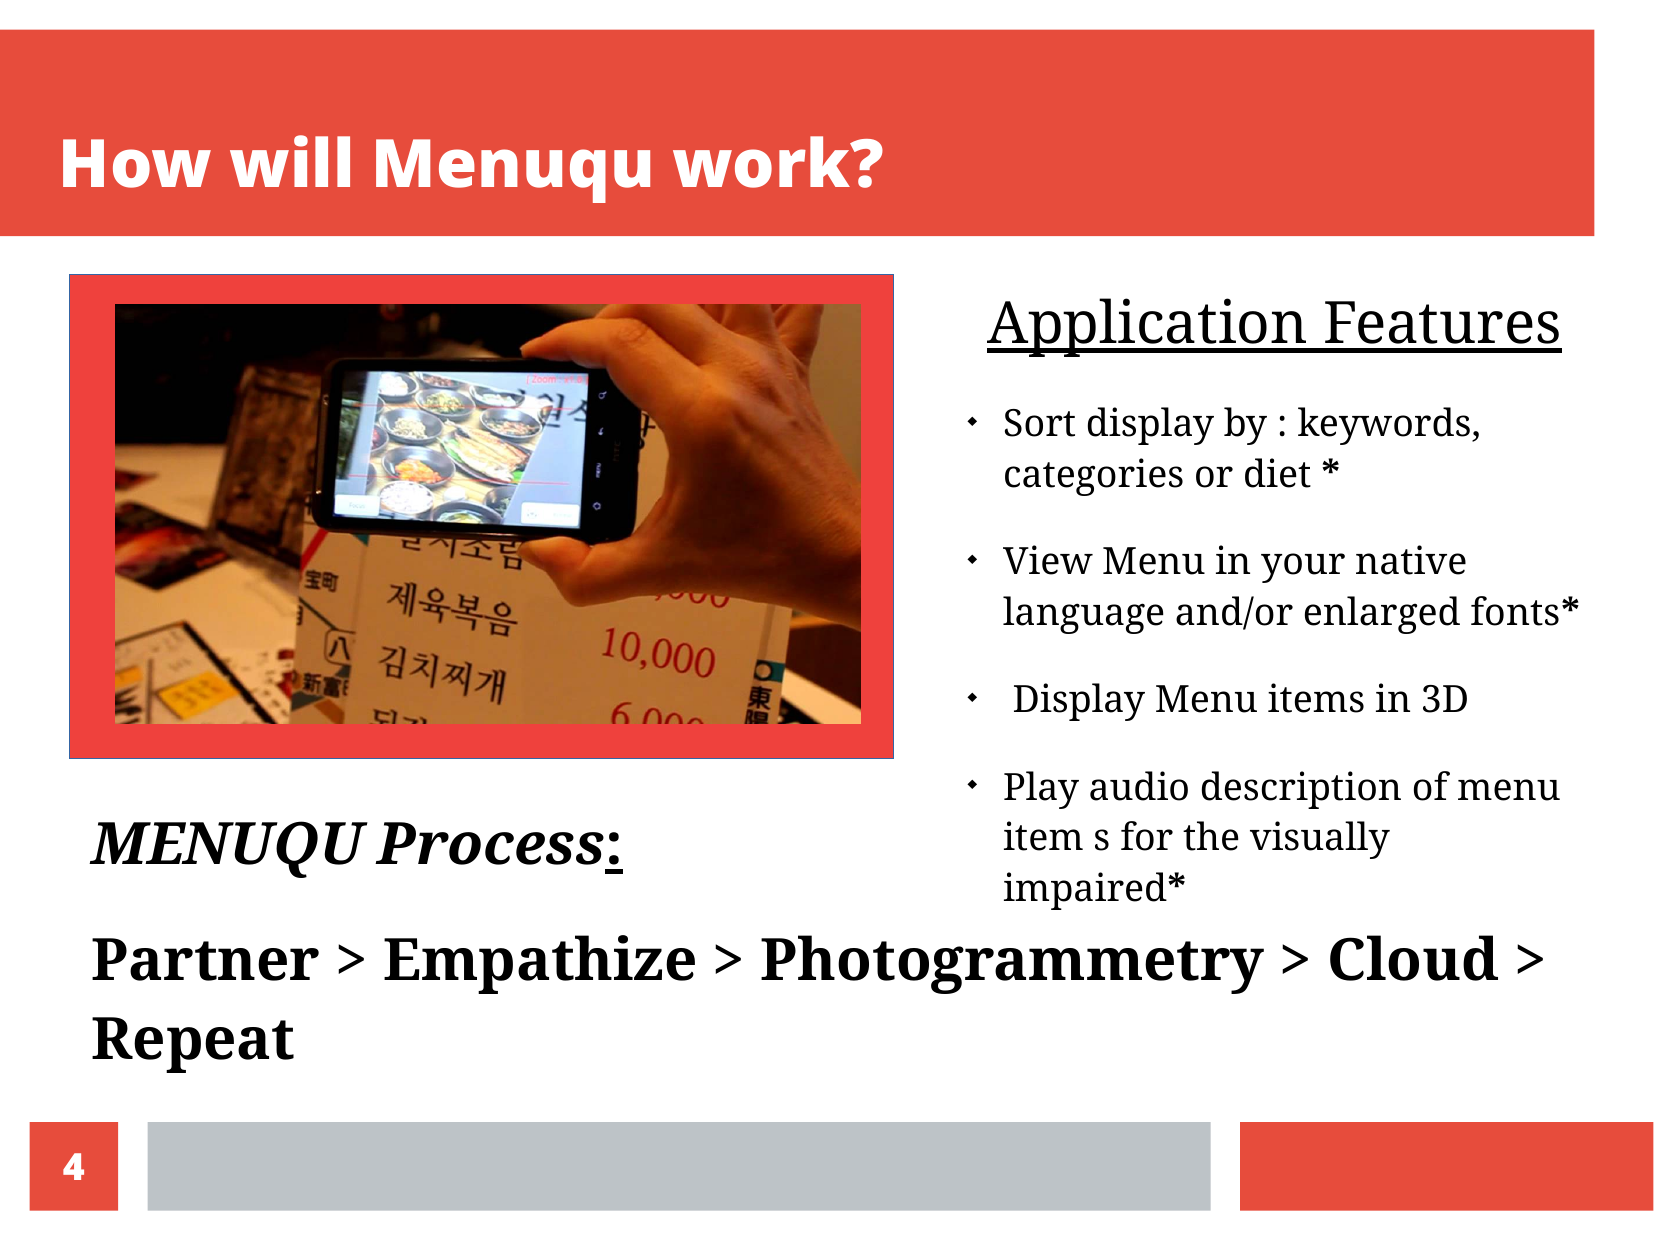

# How will Menuqu work?
Application Features
Sort display by : keywords, categories or diet *
View Menu in your native language and/or enlarged fonts*
 Display Menu items in 3D
Play audio description of menu item s for the visually impaired*
MENUQU Process:
Partner > Empathize > Photogrammetry > Cloud > Repeat
4